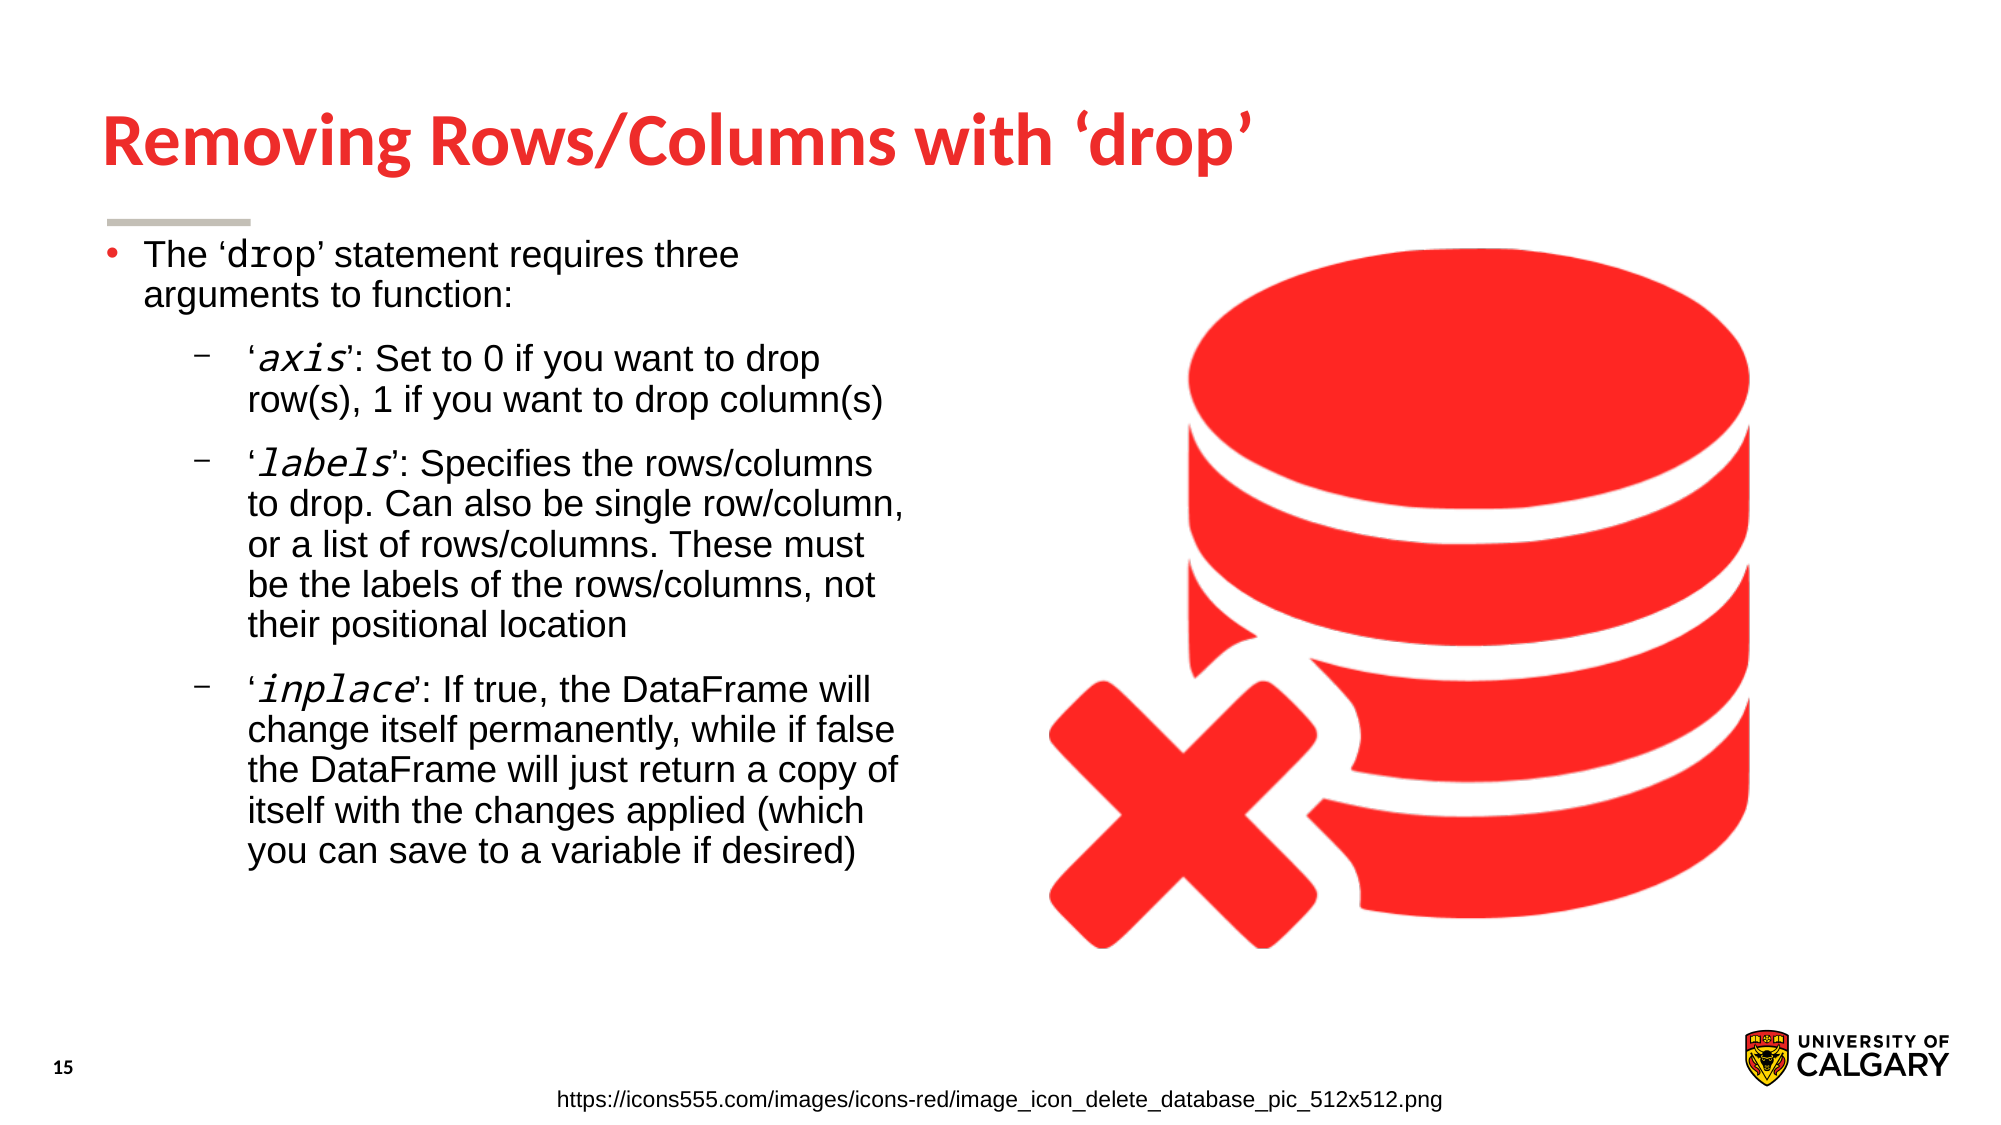

# Removing Rows/Columns with ‘drop’
The ‘drop’ statement requires three arguments to function:
‘axis’: Set to 0 if you want to drop row(s), 1 if you want to drop column(s)
‘labels’: Specifies the rows/columns to drop. Can also be single row/column, or a list of rows/columns. These must be the labels of the rows/columns, not their positional location
‘inplace’: If true, the DataFrame will change itself permanently, while if false the DataFrame will just return a copy of itself with the changes applied (which you can save to a variable if desired)
https://icons555.com/images/icons-red/image_icon_delete_database_pic_512x512.png